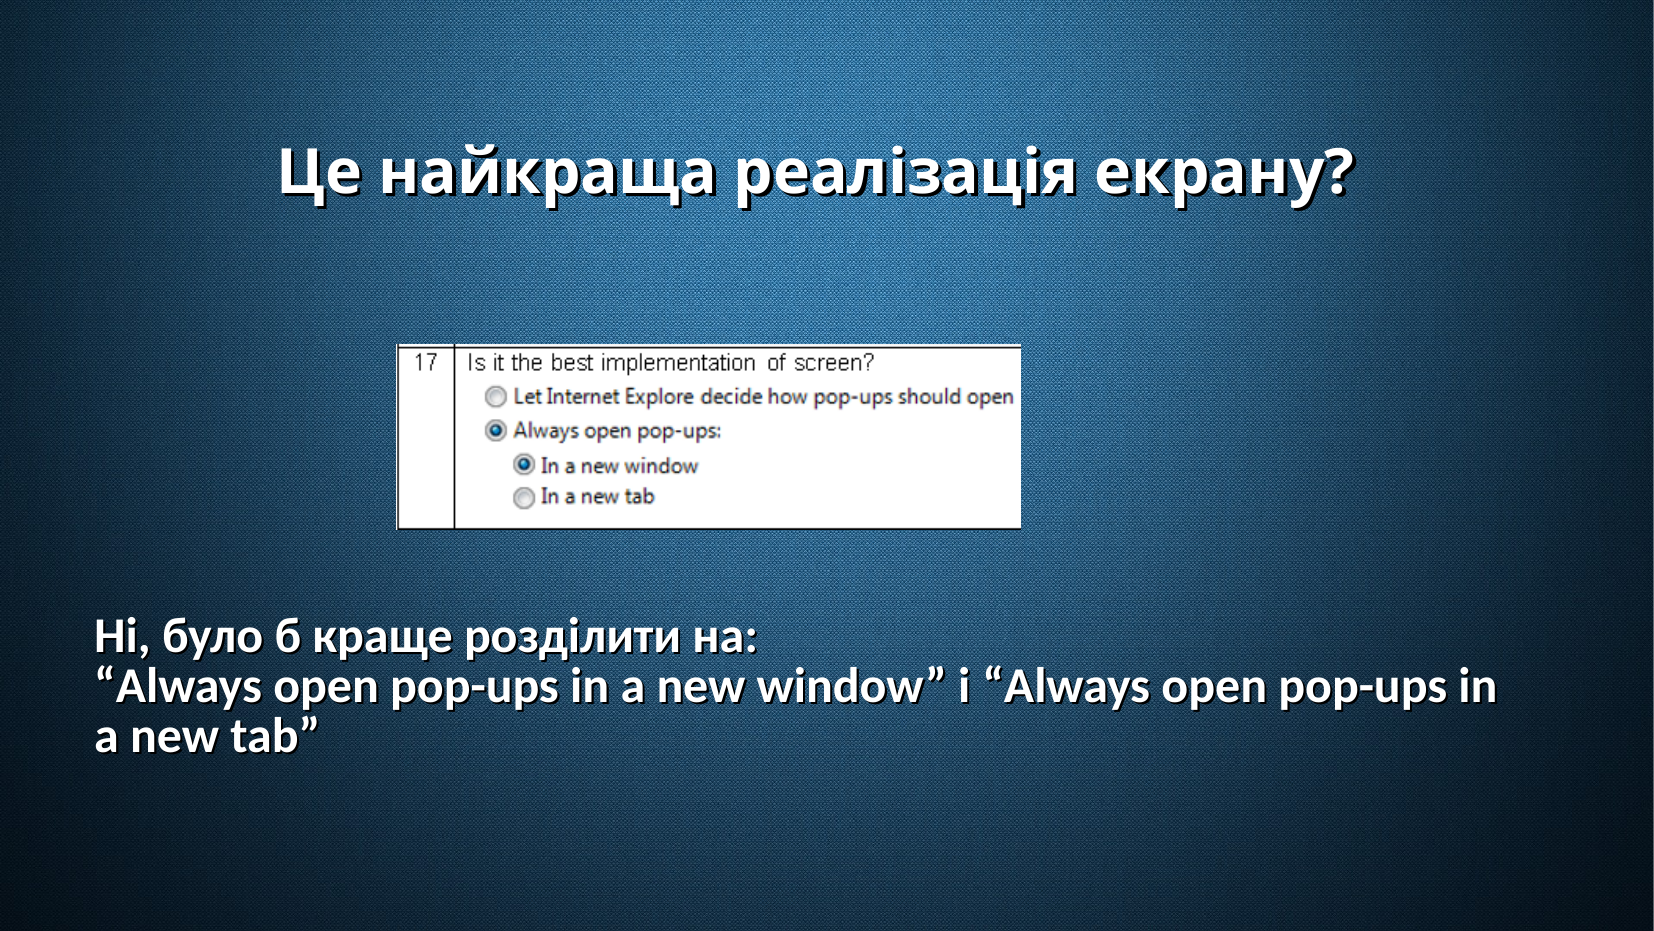

# Це найкраща реалізація екрану?
Ні, було б краще розділити на:
“Always open pop-ups in a new window” і “Always open pop-ups in a new tab”